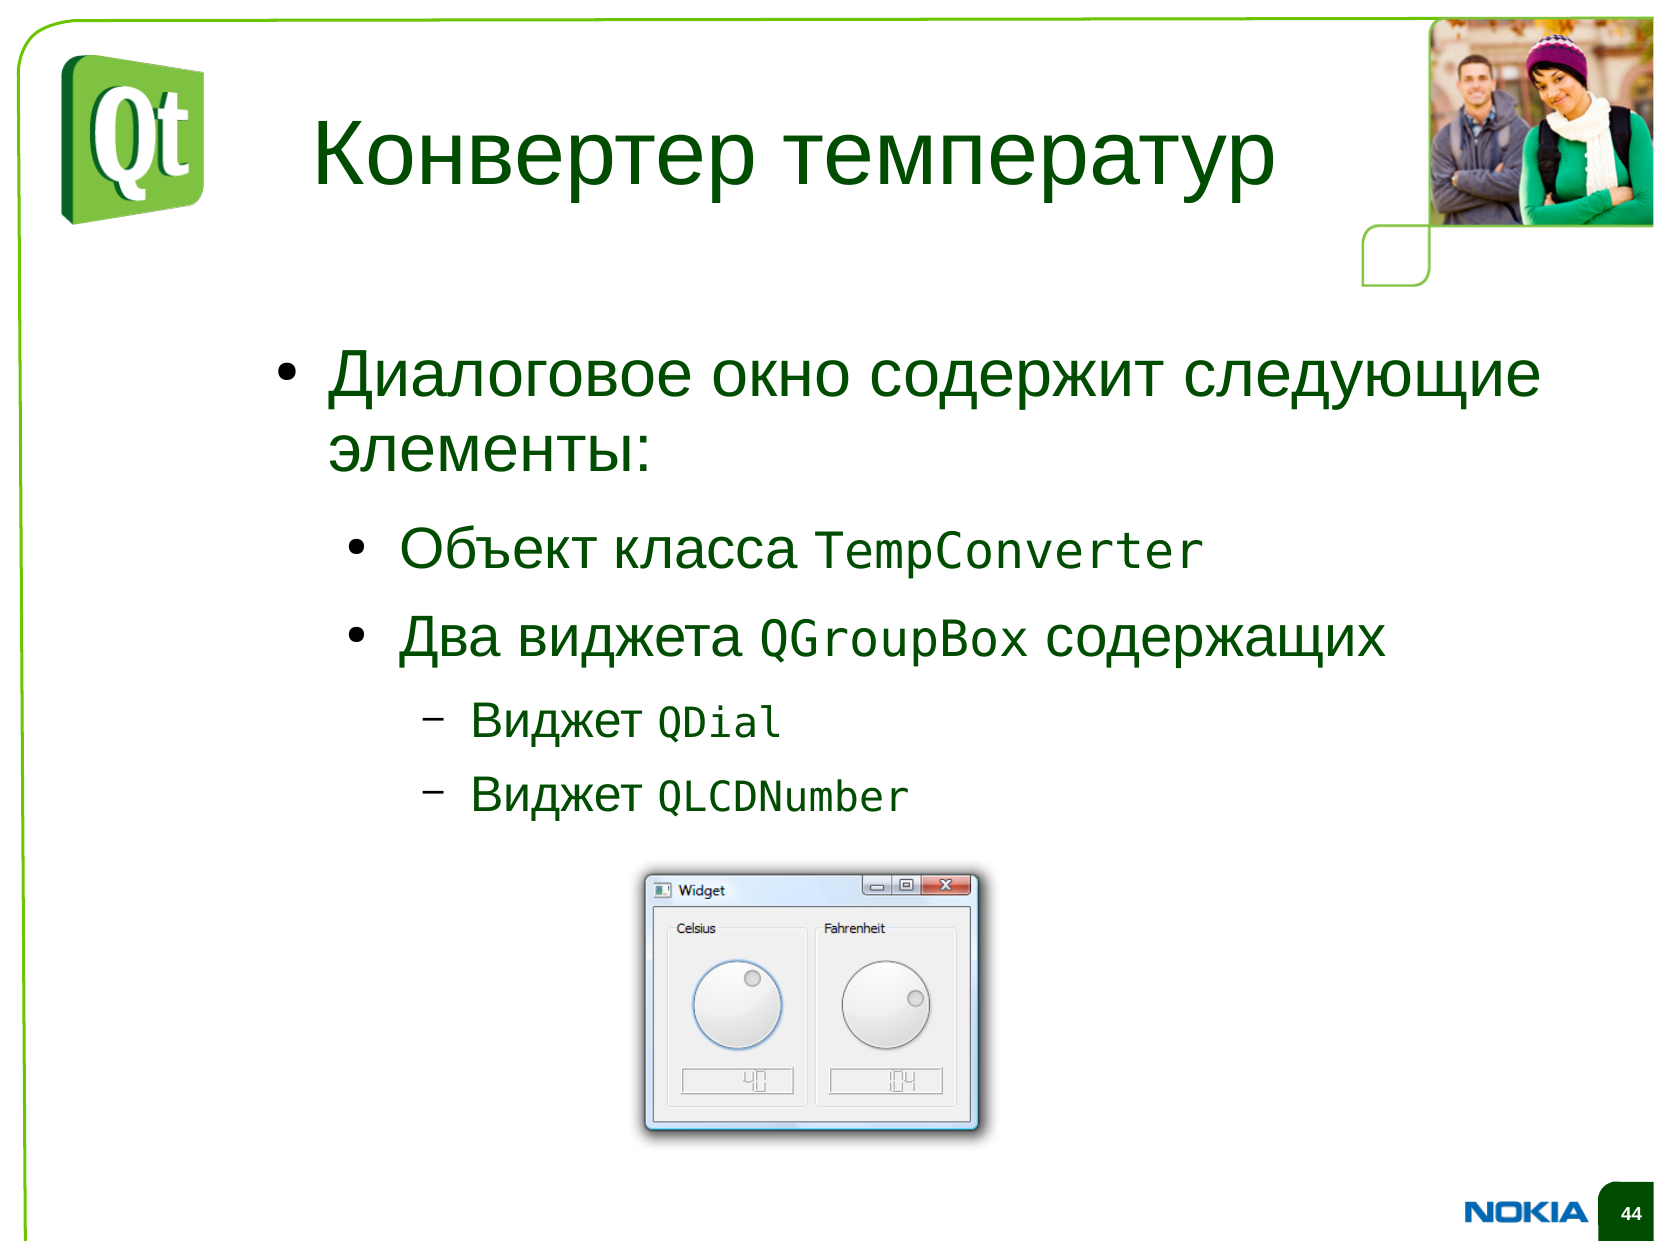

# Конвертер температур
Диалоговое окно содержит следующие элементы:
Объект класса TempConverter
Два виджета QGroupBox содержащих
Виджет QDial
Виджет QLCDNumber